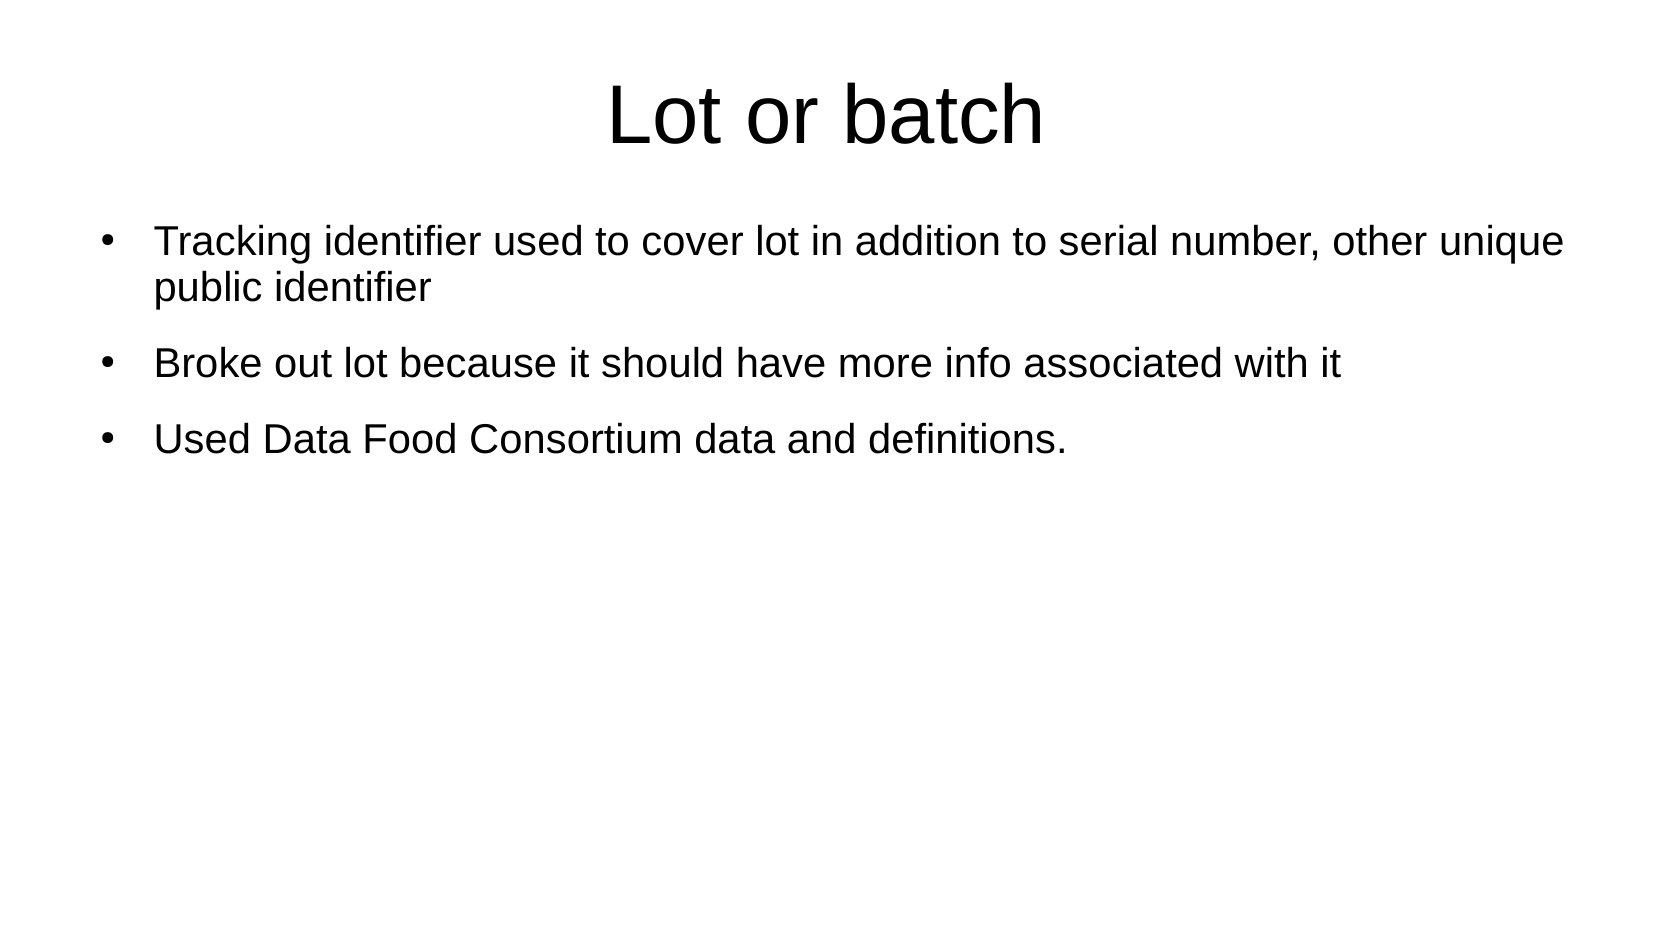

# Lot or batch
Tracking identifier used to cover lot in addition to serial number, other unique public identifier
Broke out lot because it should have more info associated with it
Used Data Food Consortium data and definitions.